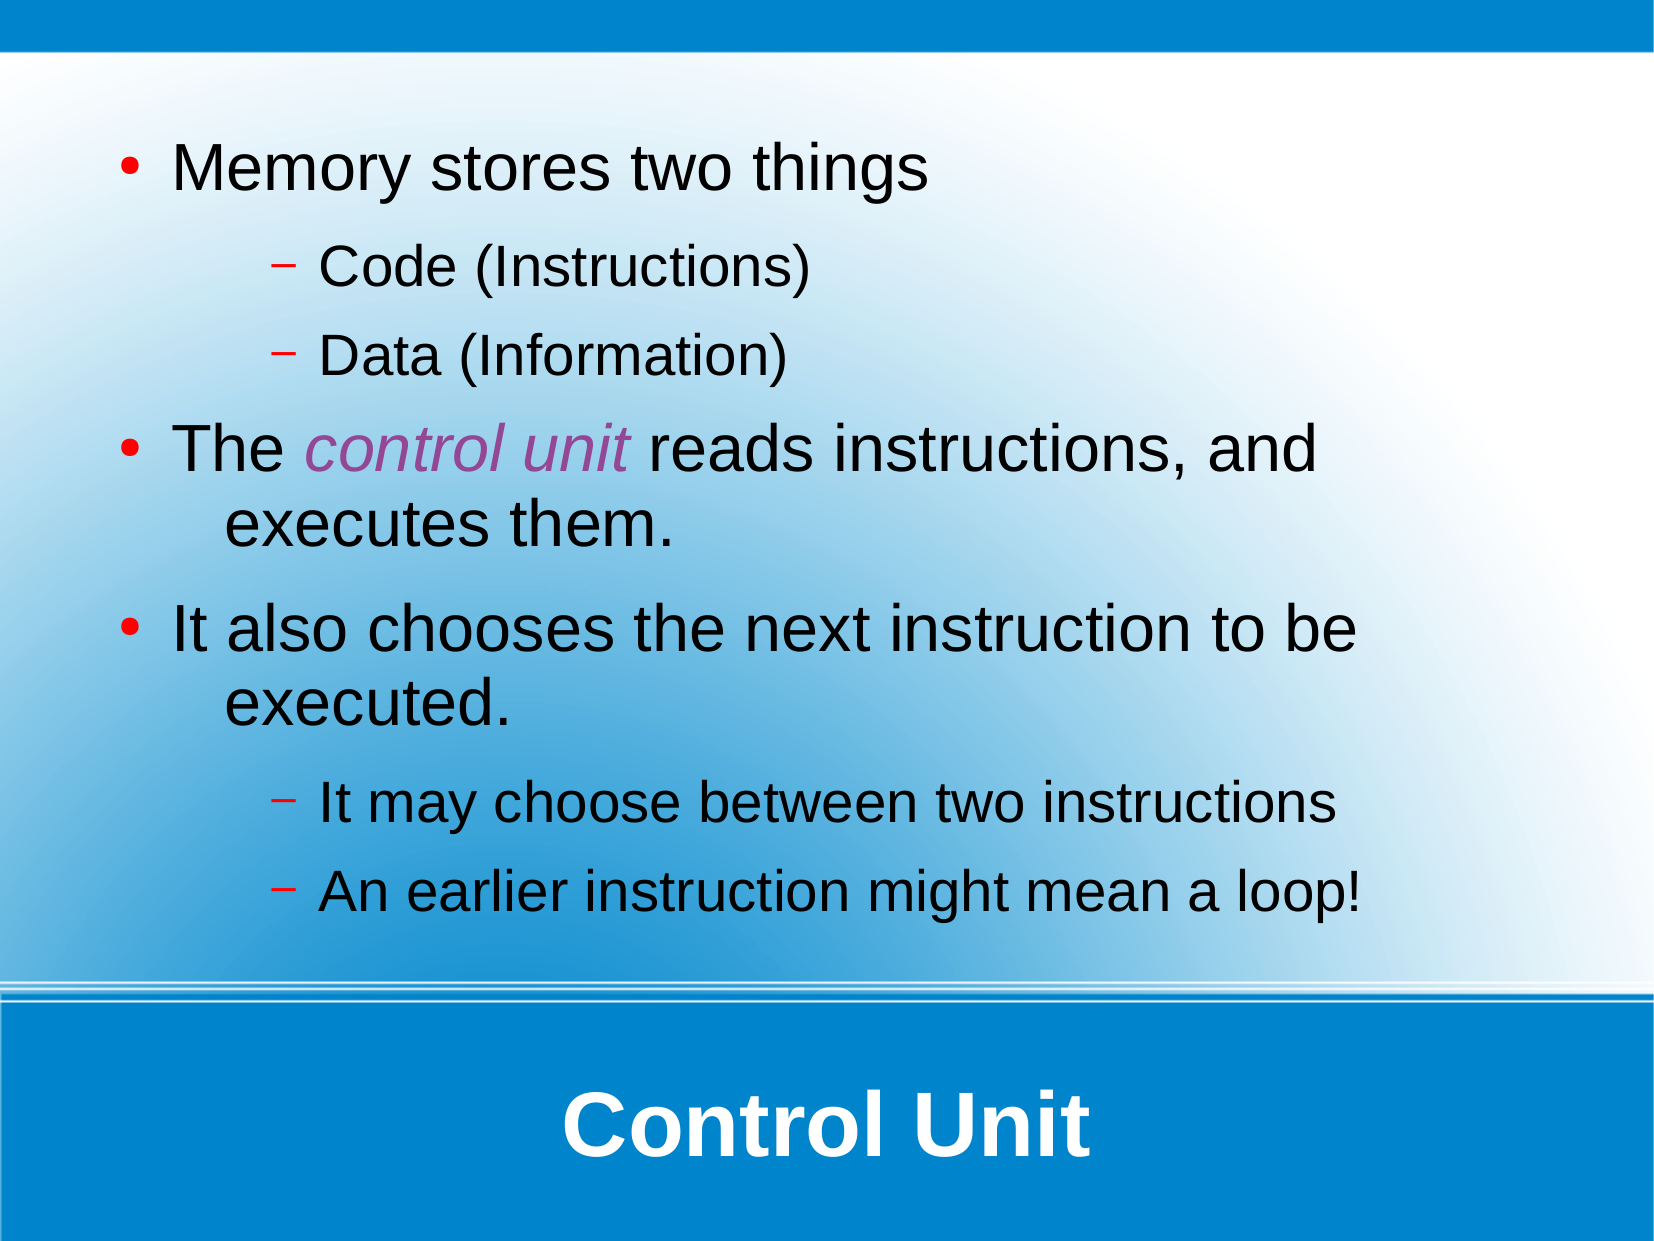

Memory stores two things
Code (Instructions)
Data (Information)
The control unit reads instructions, and executes them.
It also chooses the next instruction to be executed.
It may choose between two instructions
An earlier instruction might mean a loop!
# Control Unit